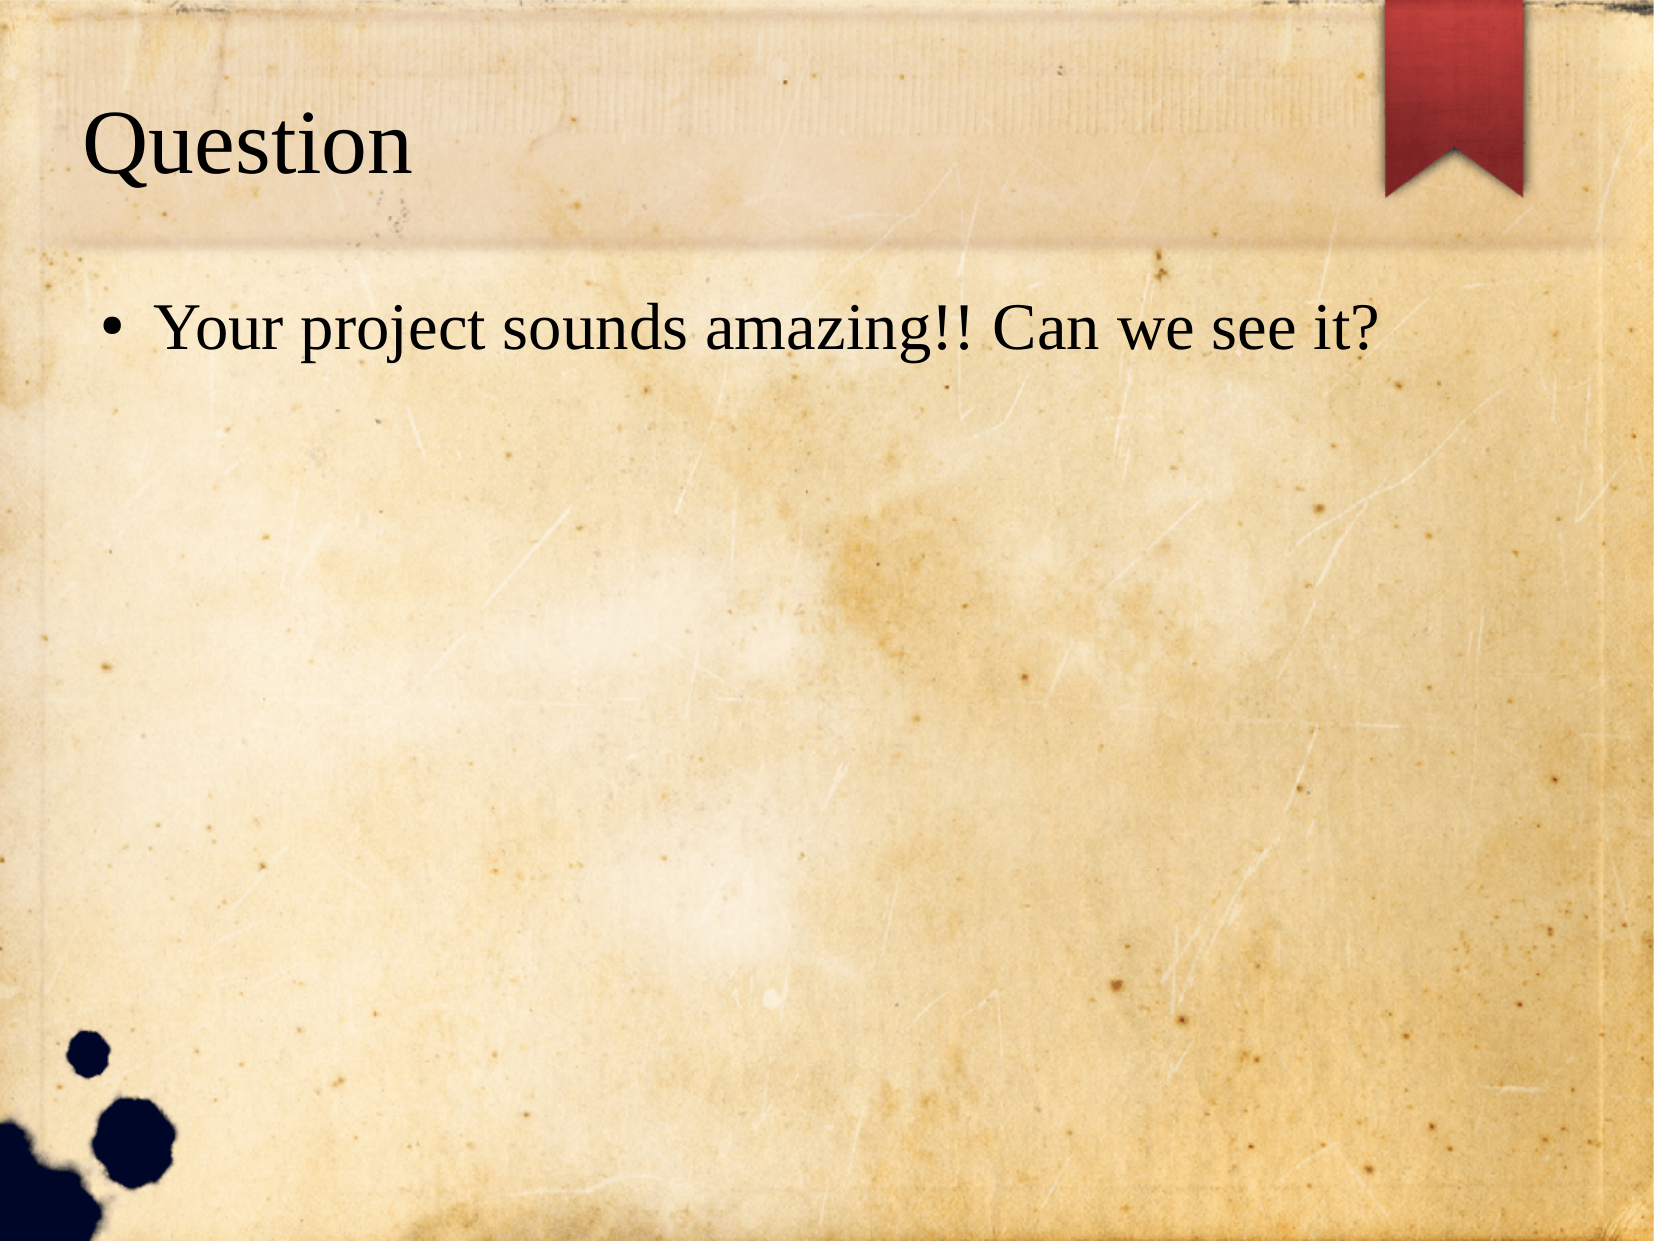

# Question
Your project sounds amazing!! Can we see it?